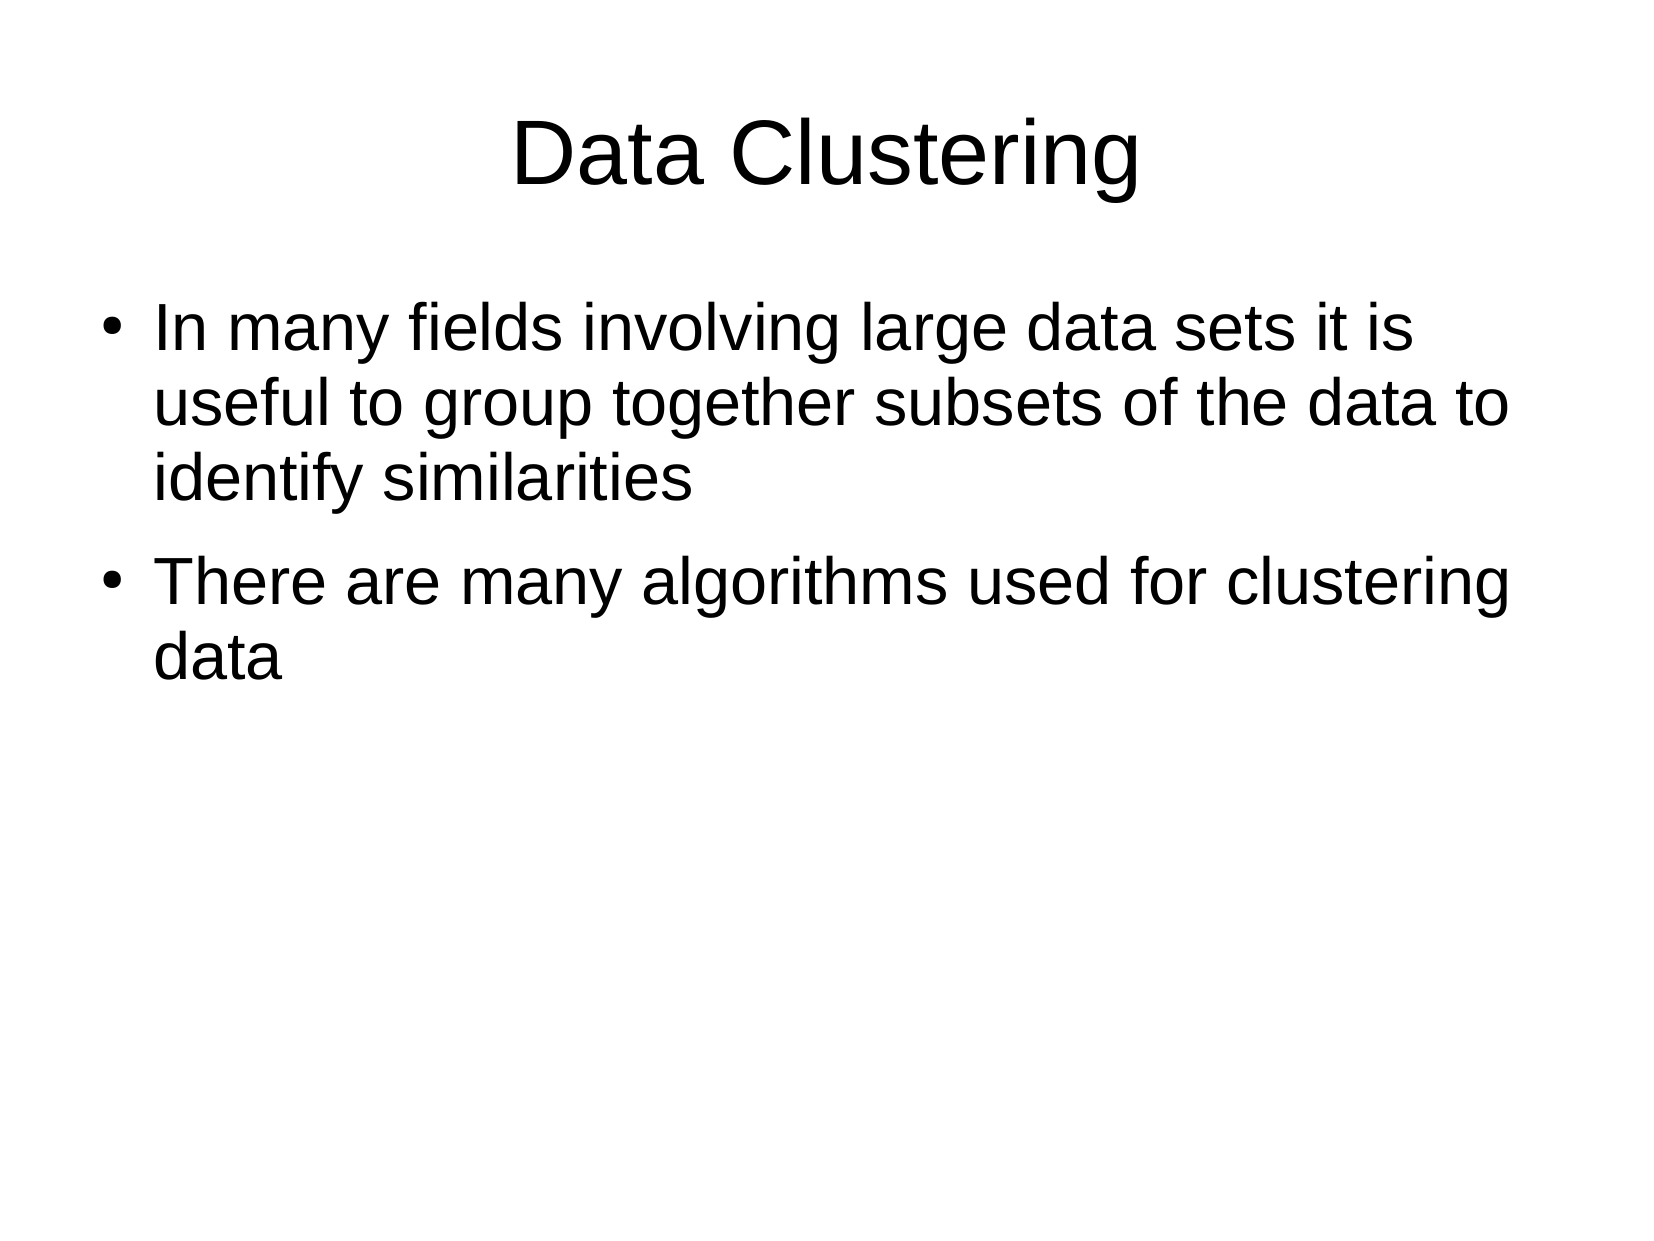

# Data Clustering
In many fields involving large data sets it is useful to group together subsets of the data to identify similarities
There are many algorithms used for clustering data